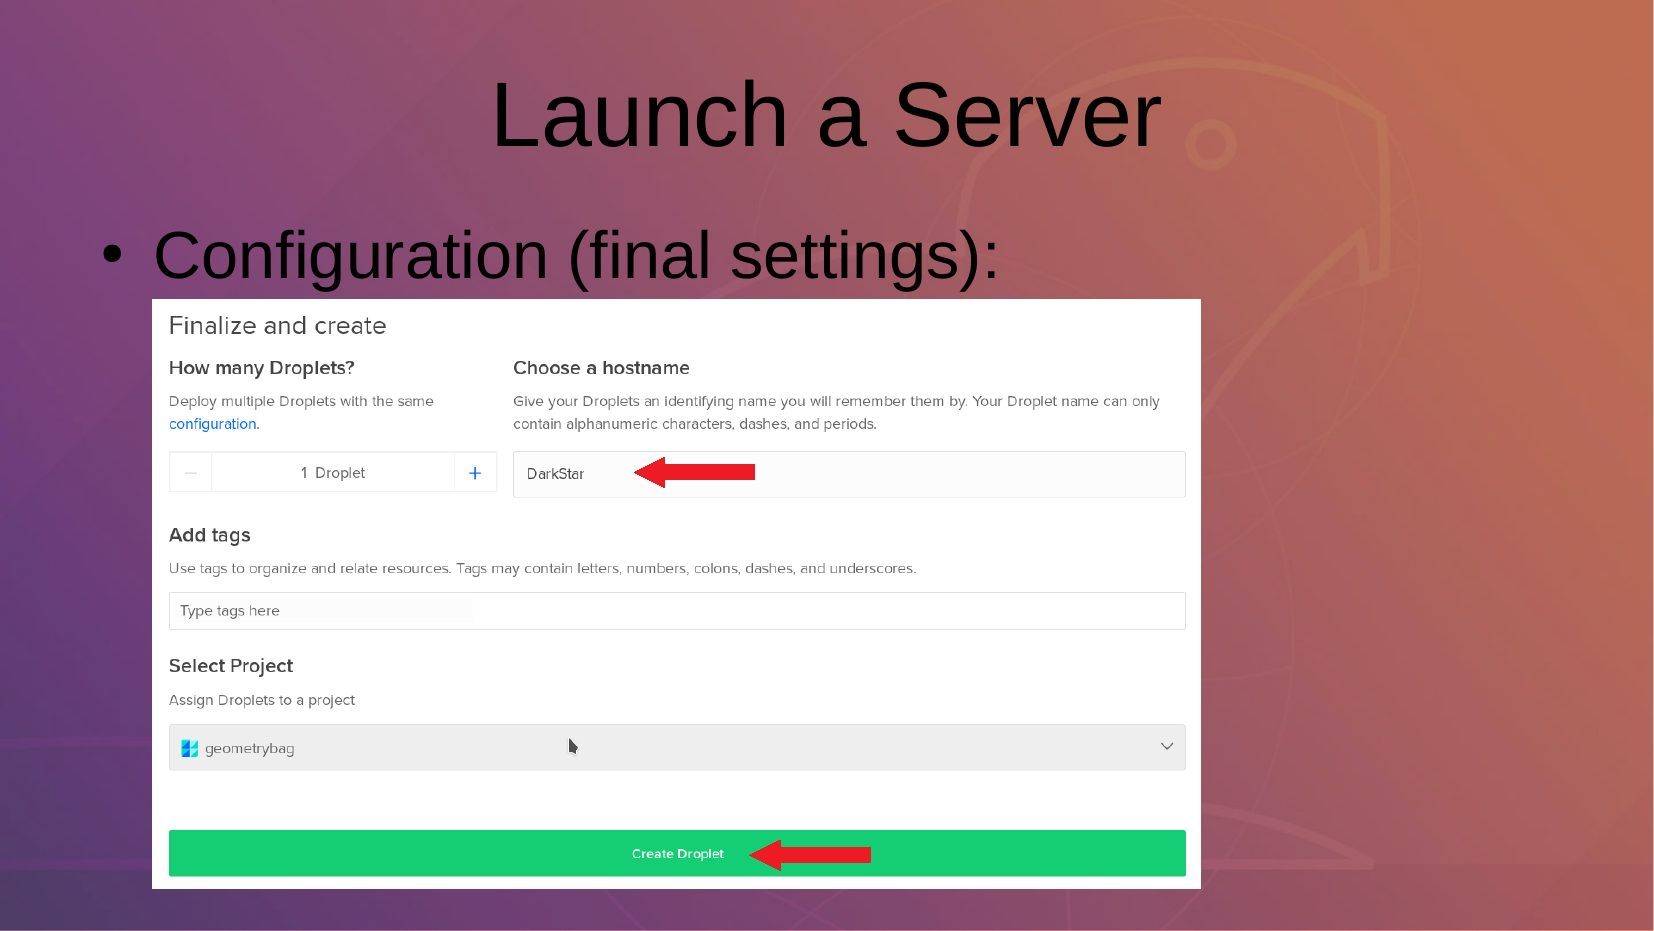

# Launch a Server
Configuration (final settings):